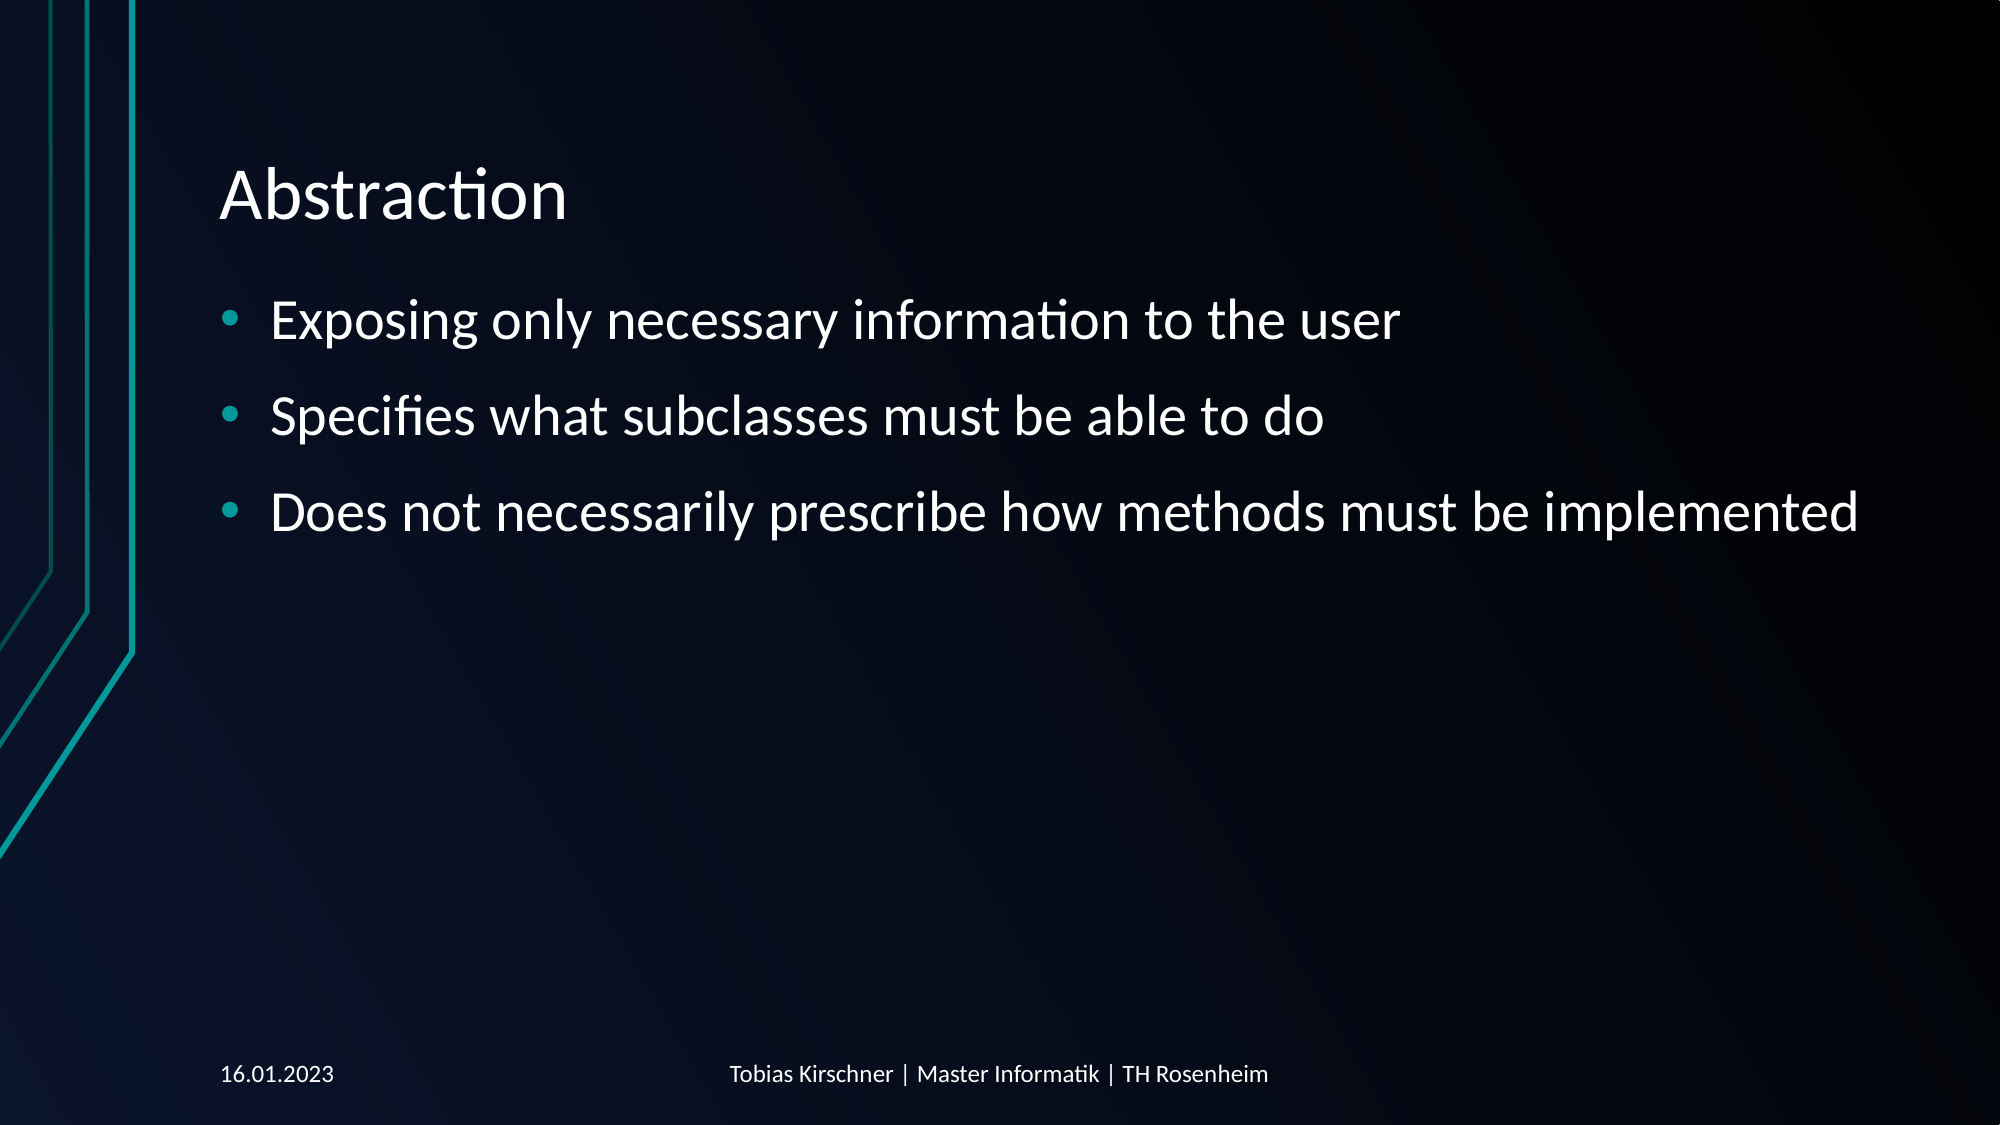

# Abstraction
Exposing only necessary information to the user
Specifies what subclasses must be able to do
Does not necessarily prescribe how methods must be implemented
16.01.2023
Tobias Kirschner | Master Informatik | TH Rosenheim